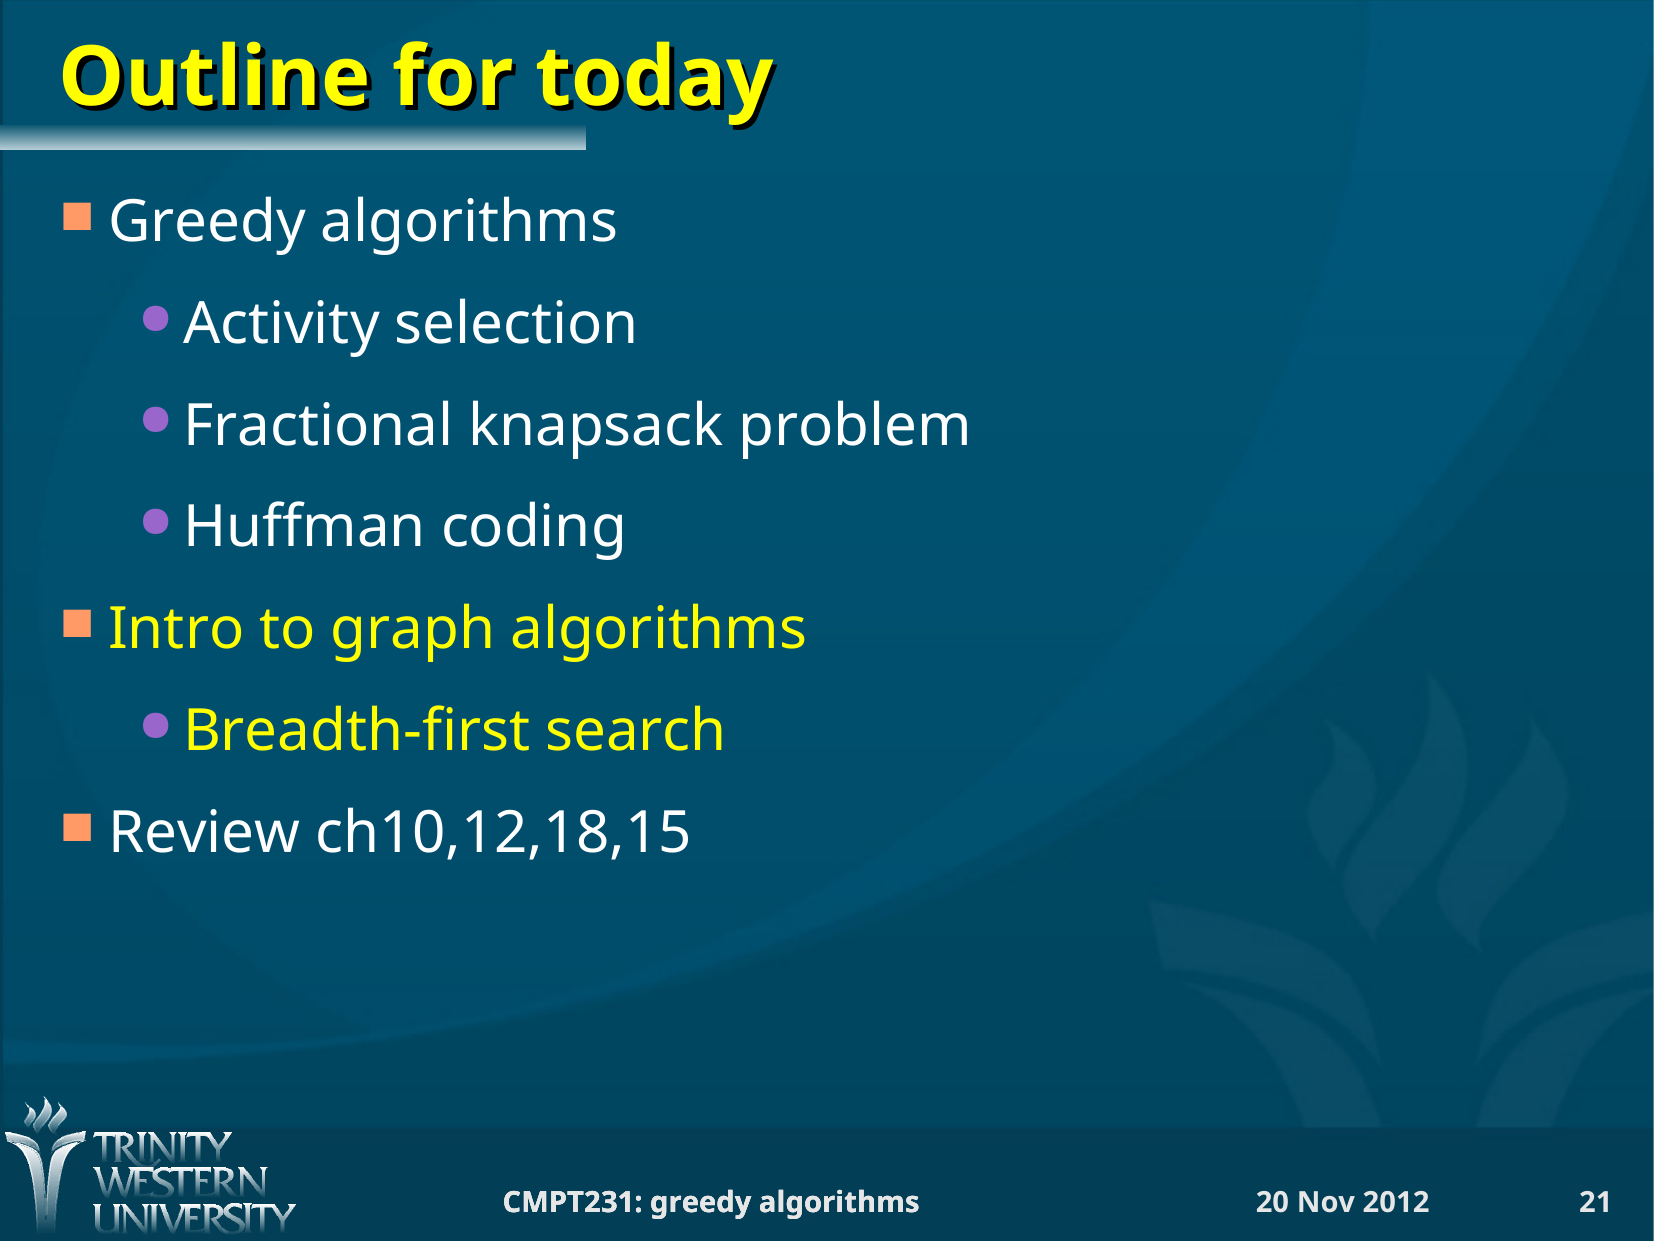

# Outline for today
Greedy algorithms
Activity selection
Fractional knapsack problem
Huffman coding
Intro to graph algorithms
Breadth-first search
Review ch10,12,18,15
CMPT231: greedy algorithms
20 Nov 2012
21